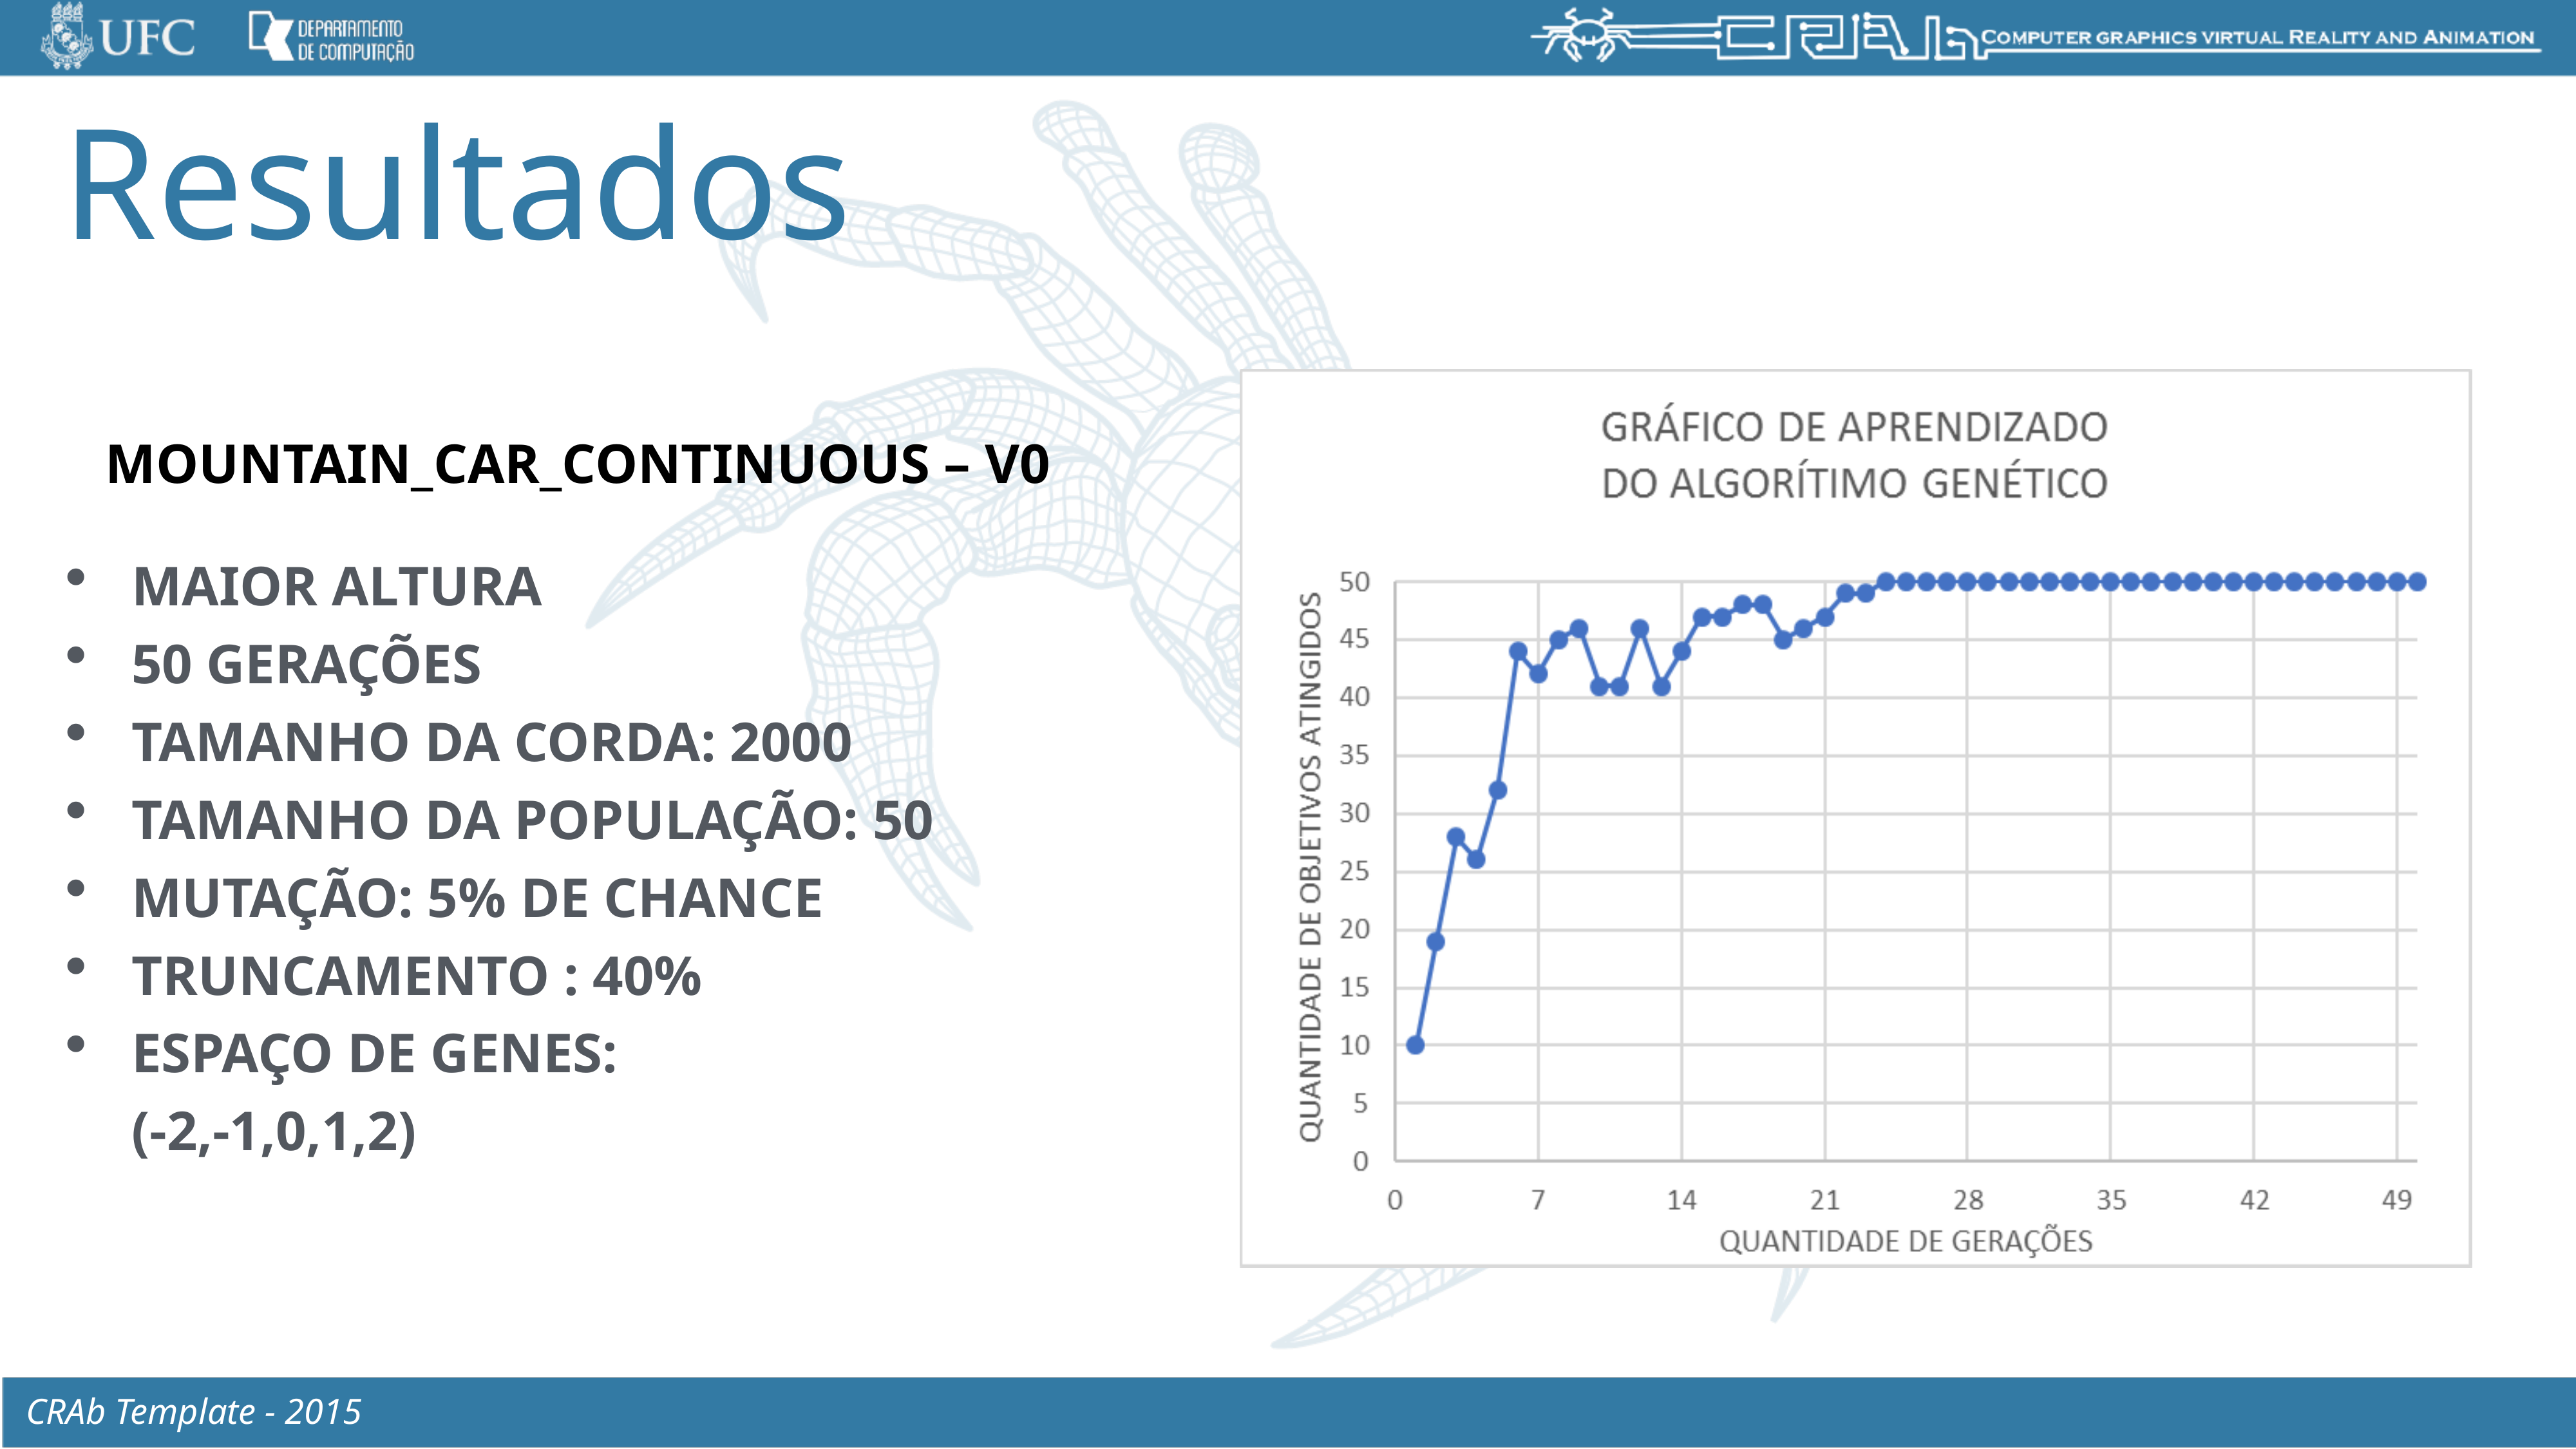

# Resultados
MOUNTAIN_CAR_CONTINUOUS – V0
MAIOR ALTURA
50 GERAÇÕES
TAMANHO DA CORDA: 2000
TAMANHO DA POPULAÇÃO: 50
MUTAÇÃO: 5% DE CHANCE
TRUNCAMENTO : 40%
ESPAÇO DE GENES:
(-2,-1,0,1,2)